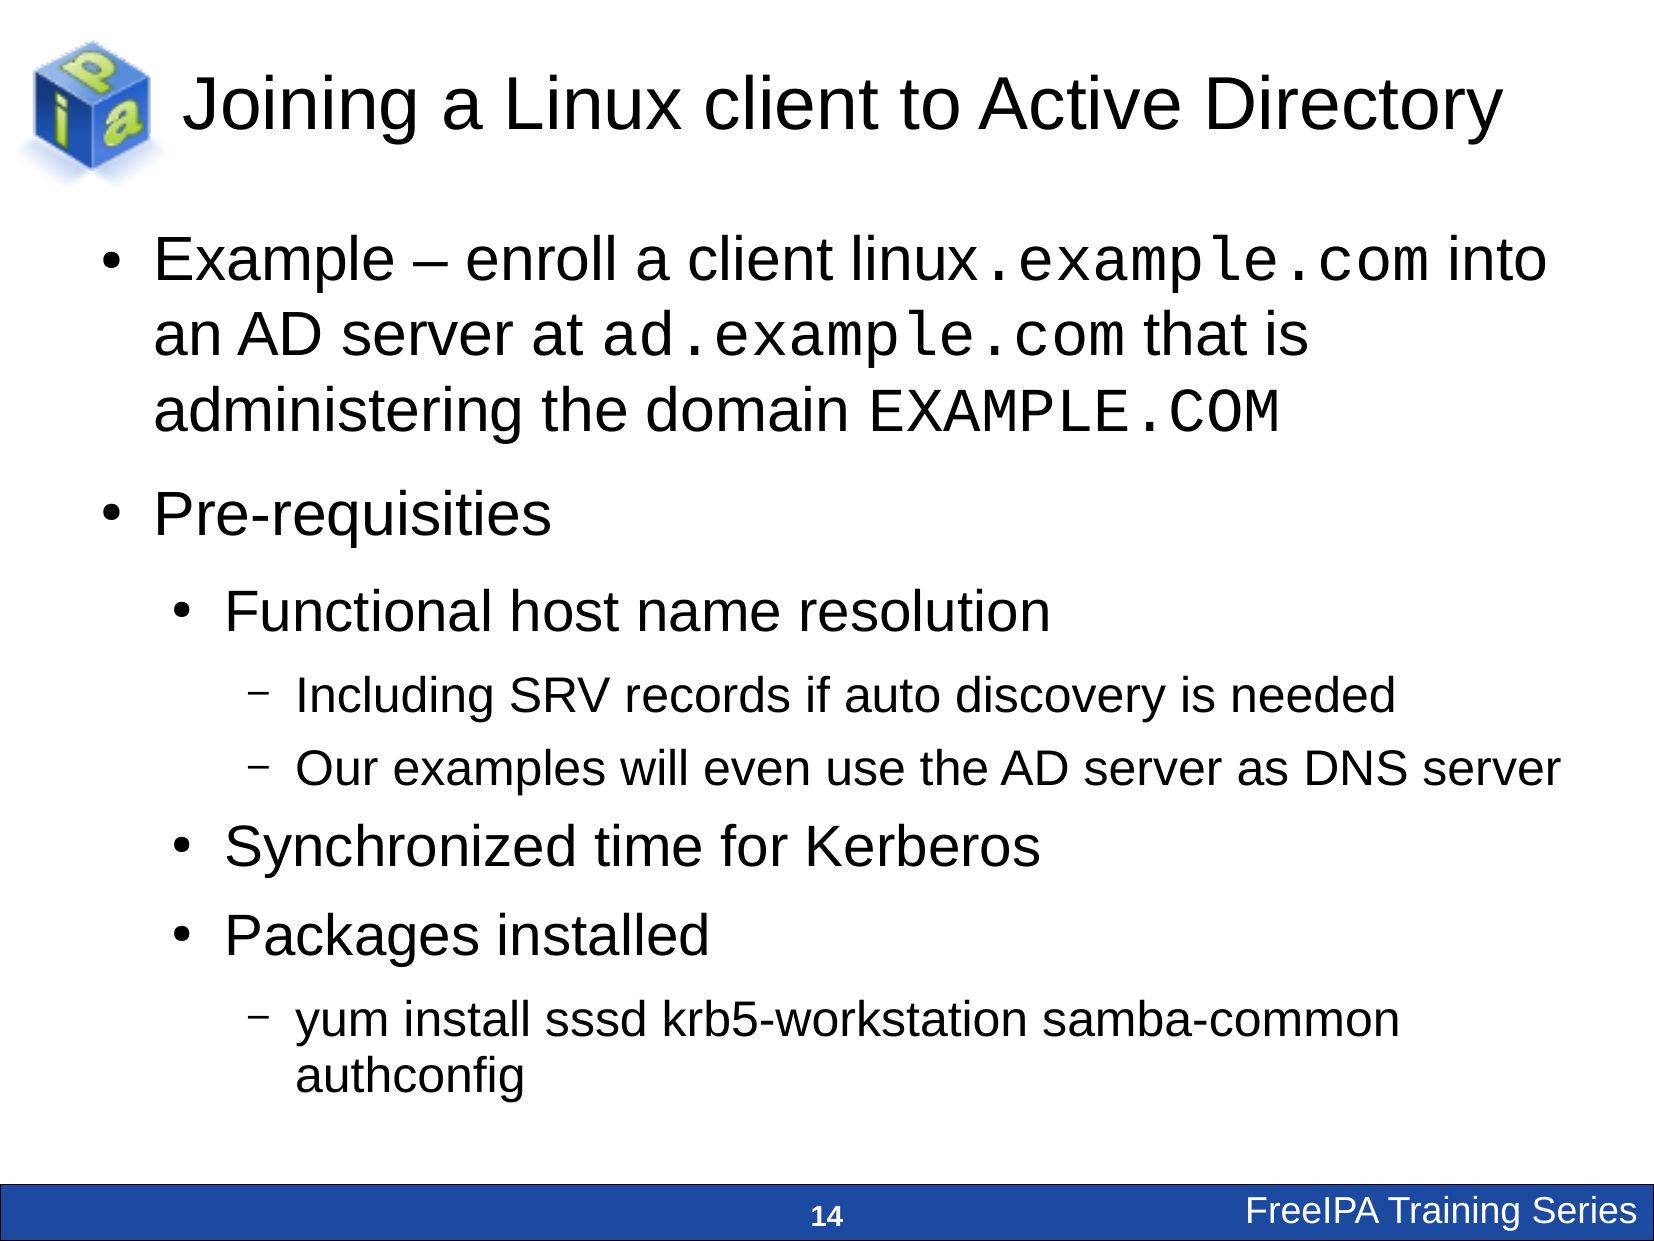

# Joining a Linux client to Active Directory
Example – enroll a client linux.example.com into an AD server at ad.example.com that is administering the domain EXAMPLE.COM
Pre-requisities
Functional host name resolution
Including SRV records if auto discovery is needed
Our examples will even use the AD server as DNS server
Synchronized time for Kerberos
Packages installed
yum install sssd krb5-workstation samba-common authconfig
14